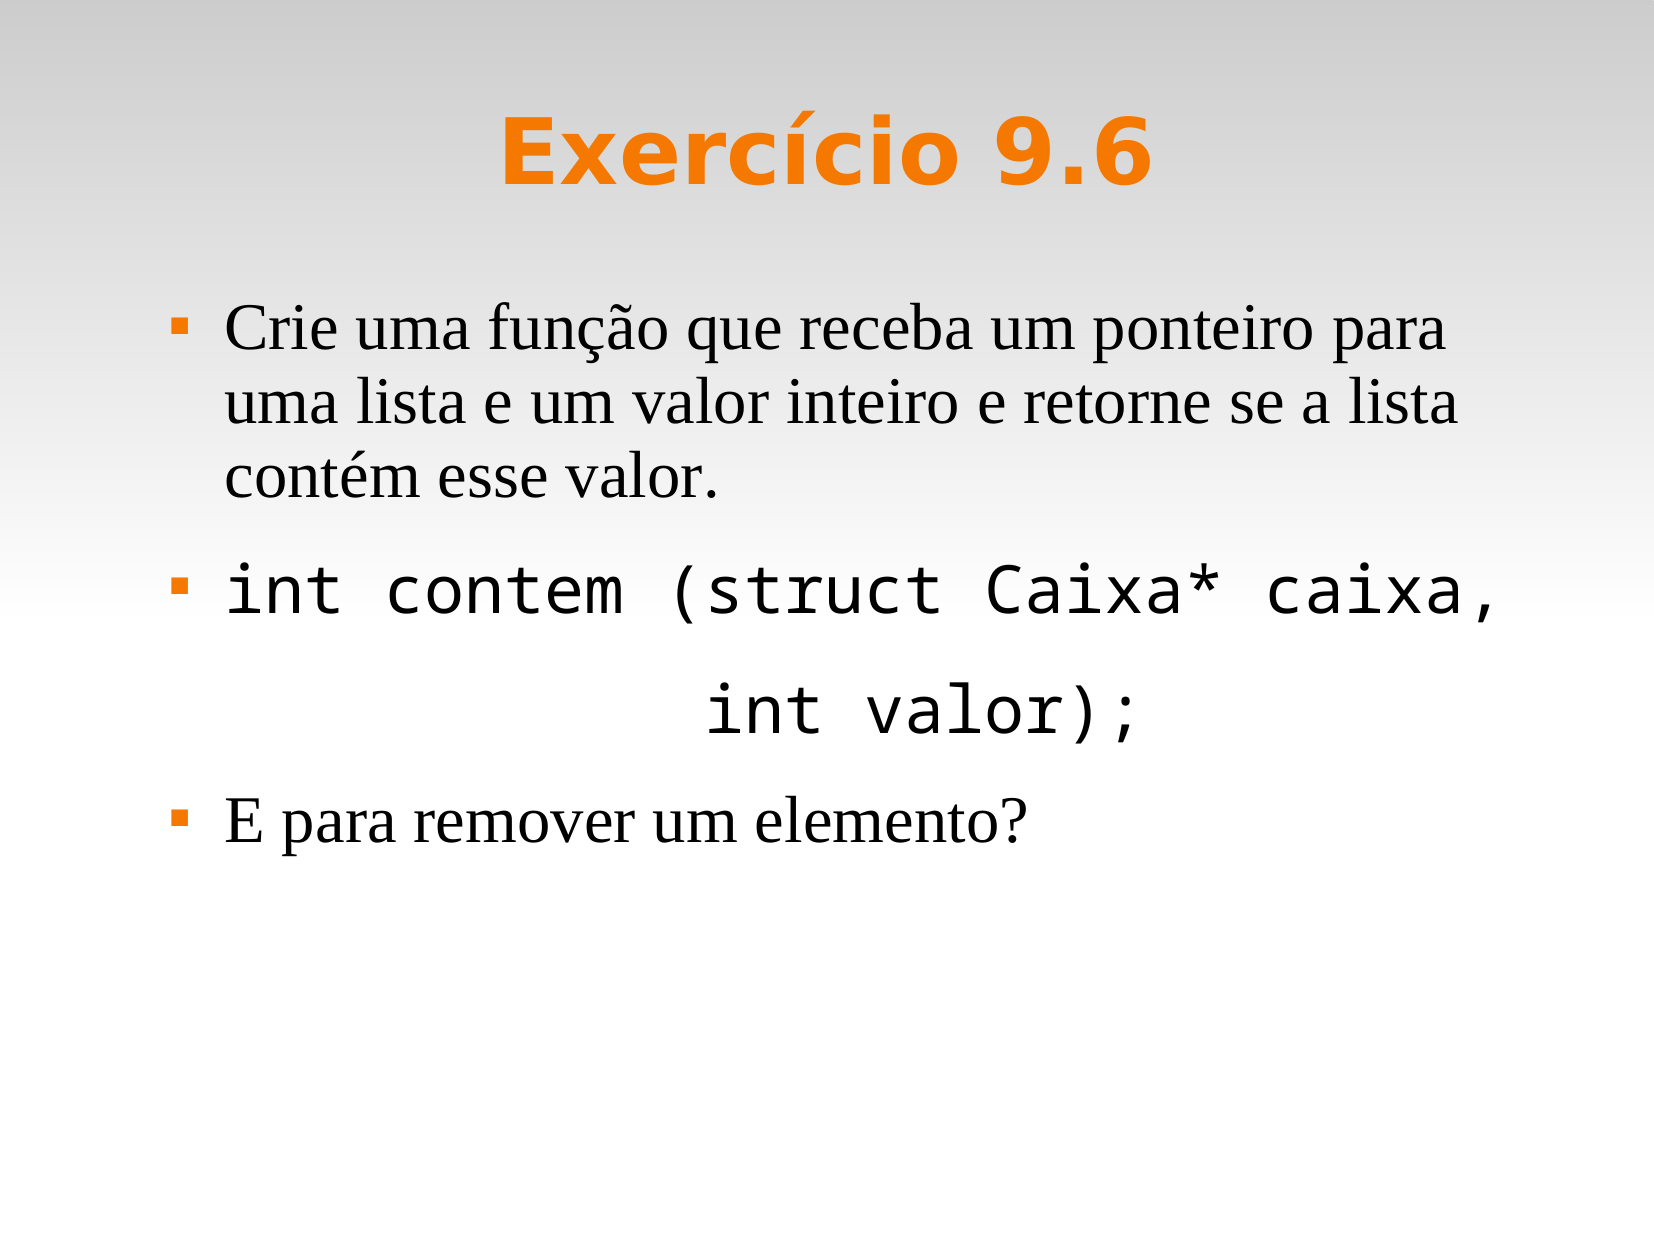

# Exercício 9.6
Crie uma função que receba um ponteiro para uma lista e um valor inteiro e retorne se a lista contém esse valor.
int contem (struct Caixa* caixa,
 int valor);
E para remover um elemento?